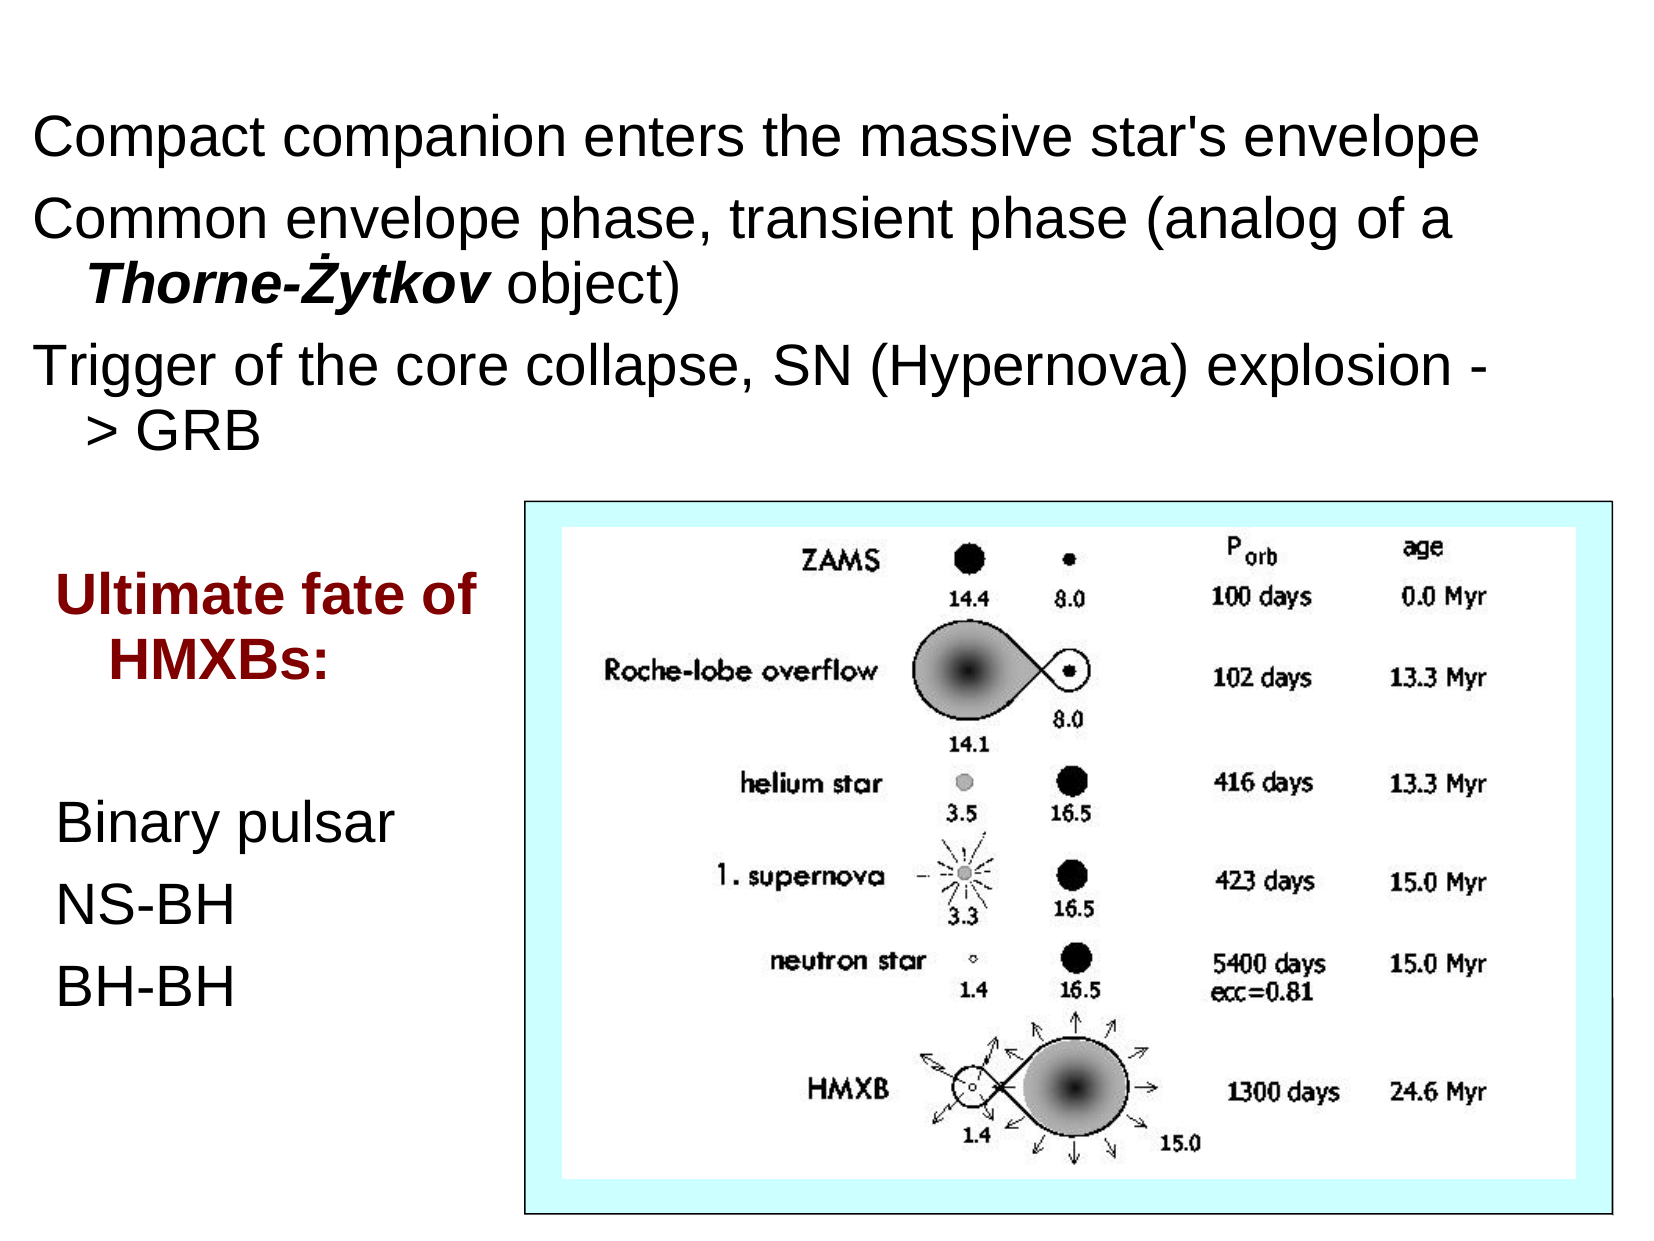

Compact companion enters the massive star's envelope
Common envelope phase, transient phase (analog of a Thorne-Żytkov object)
Trigger of the core collapse, SN (Hypernova) explosion -> GRB
Ultimate fate of HMXBs:
Binary pulsar
NS-BH
BH-BH